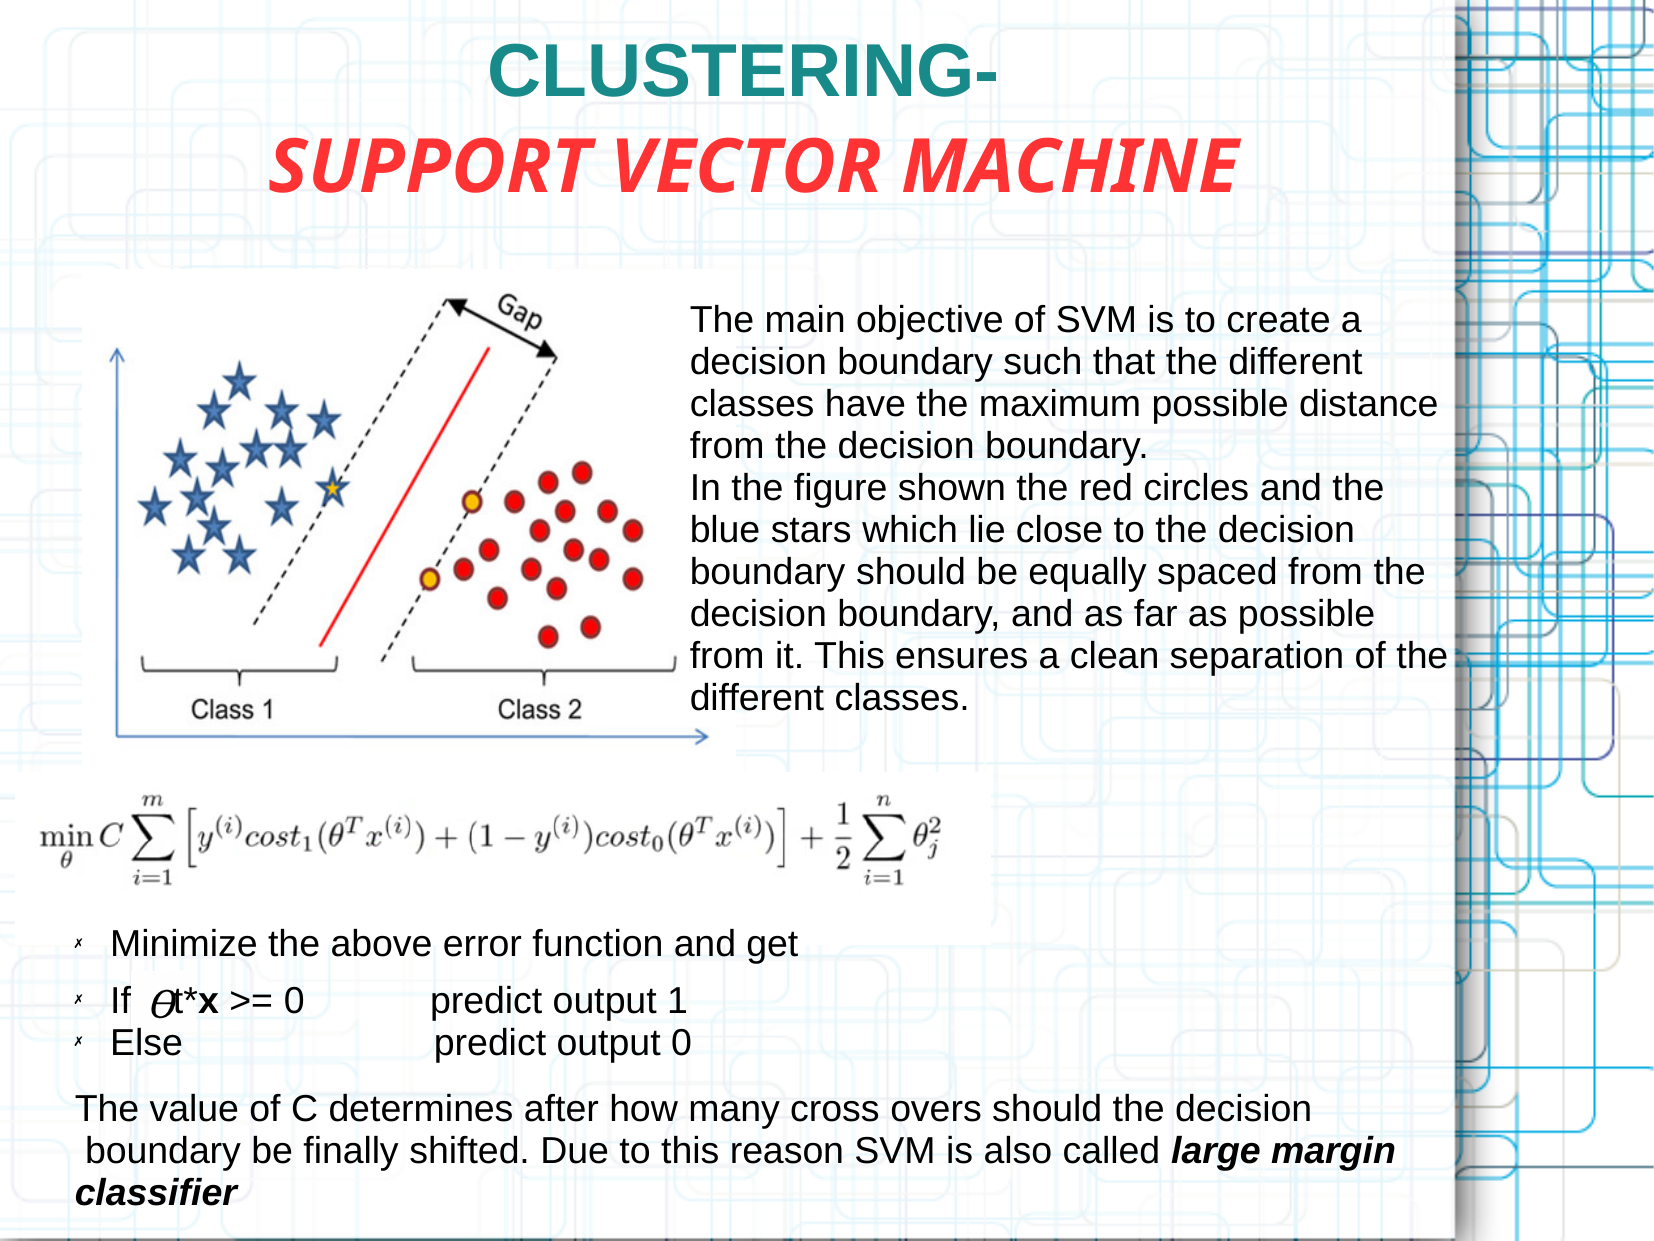

# CLUSTERING- SUPPORT VECTOR MACHINE
The main objective of SVM is to create a
decision boundary such that the different
classes have the maximum possible distance
from the decision boundary.
In the figure shown the red circles and the
blue stars which lie close to the decision
boundary should be equally spaced from the
decision boundary, and as far as possible
from it. This ensures a clean separation of the
different classes.
Minimize the above error function and get
If t*x >= 0 predict output 1
Else predict output 0
The value of C determines after how many cross overs should the decision
 boundary be finally shifted. Due to this reason SVM is also called large margin
classifier